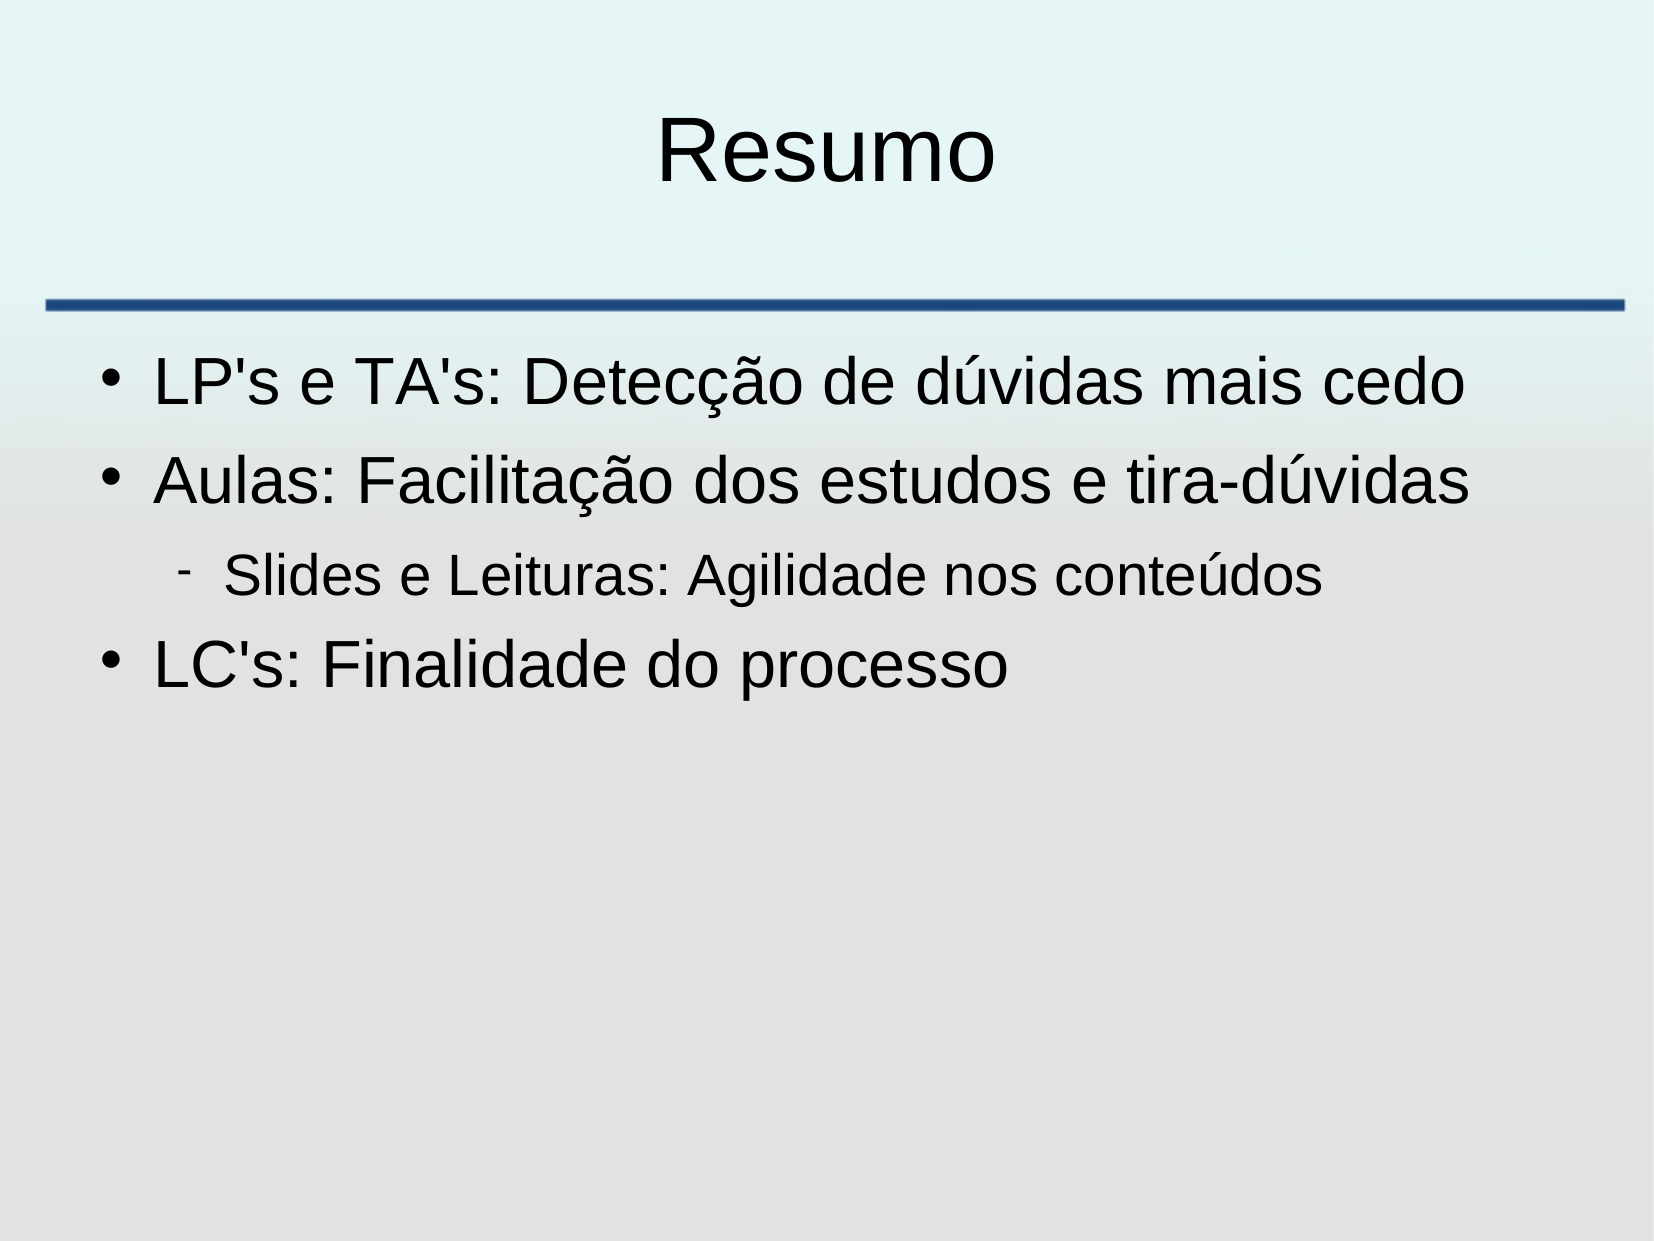

# Resumo
LP's e TA's: Detecção de dúvidas mais cedo
Aulas: Facilitação dos estudos e tira-dúvidas
Slides e Leituras: Agilidade nos conteúdos
LC's: Finalidade do processo